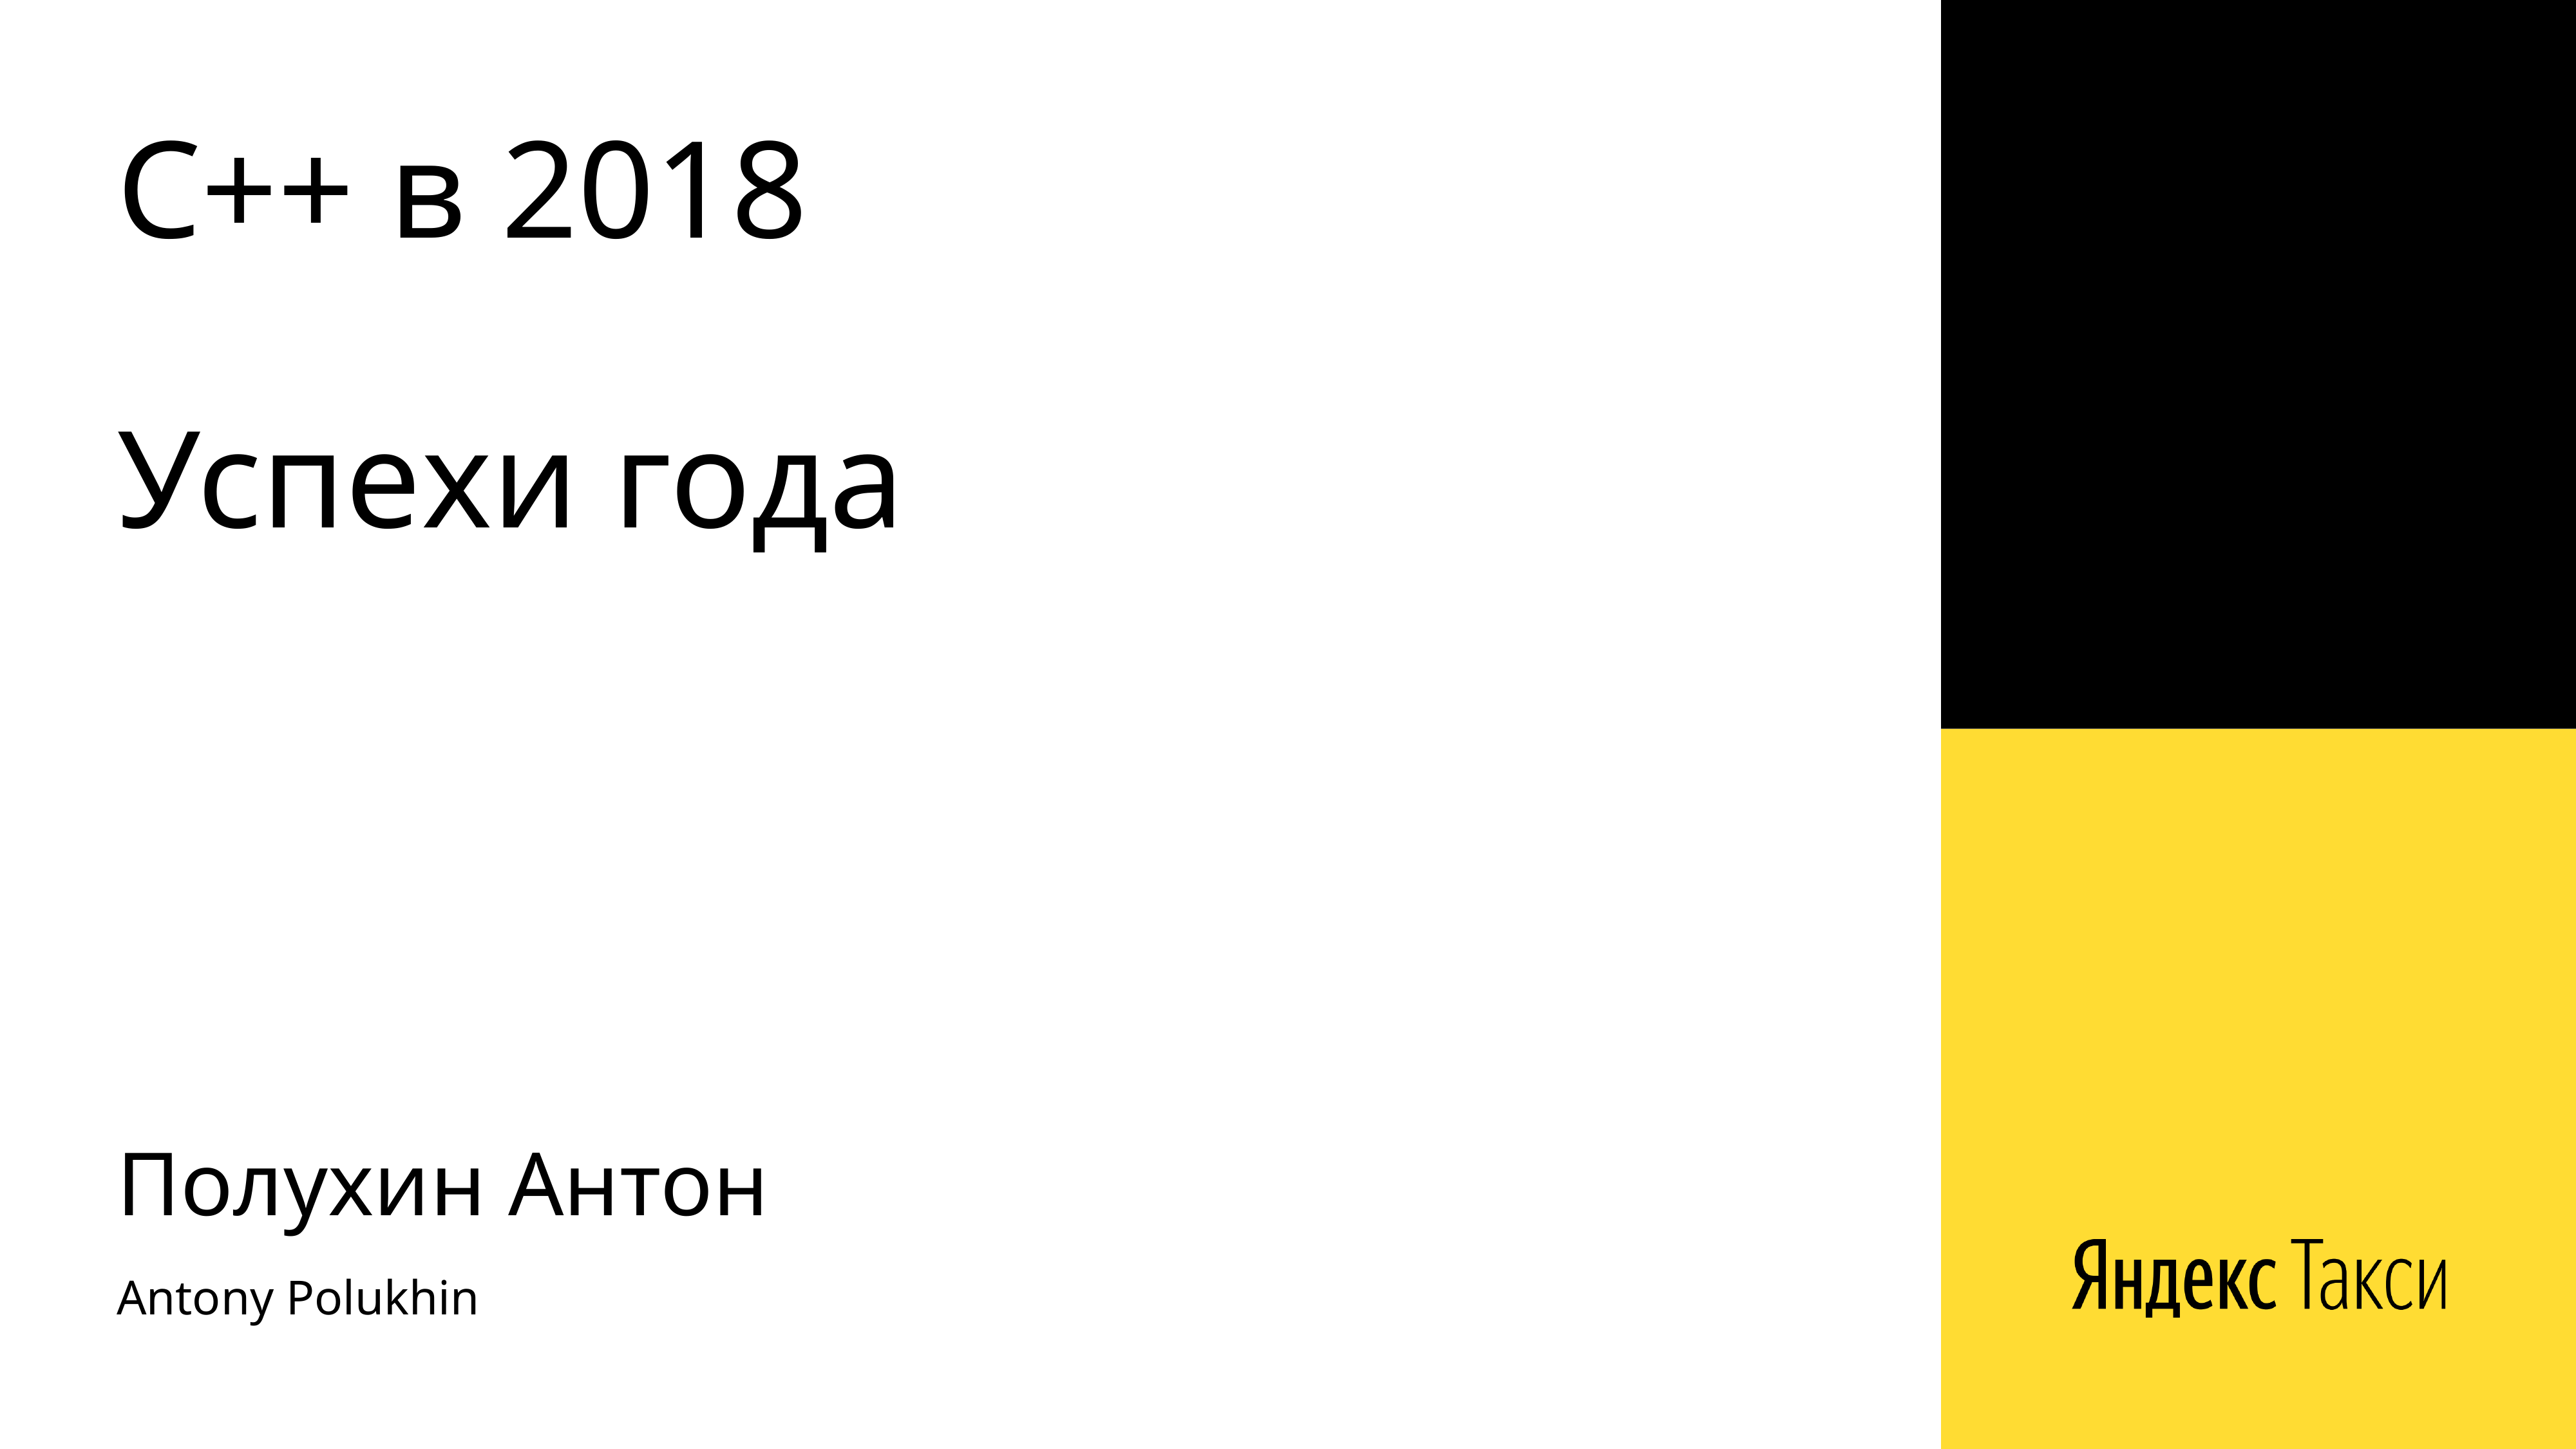

C++ в 2018
Успехи года
Полухин Антон
# Antony Polukhin